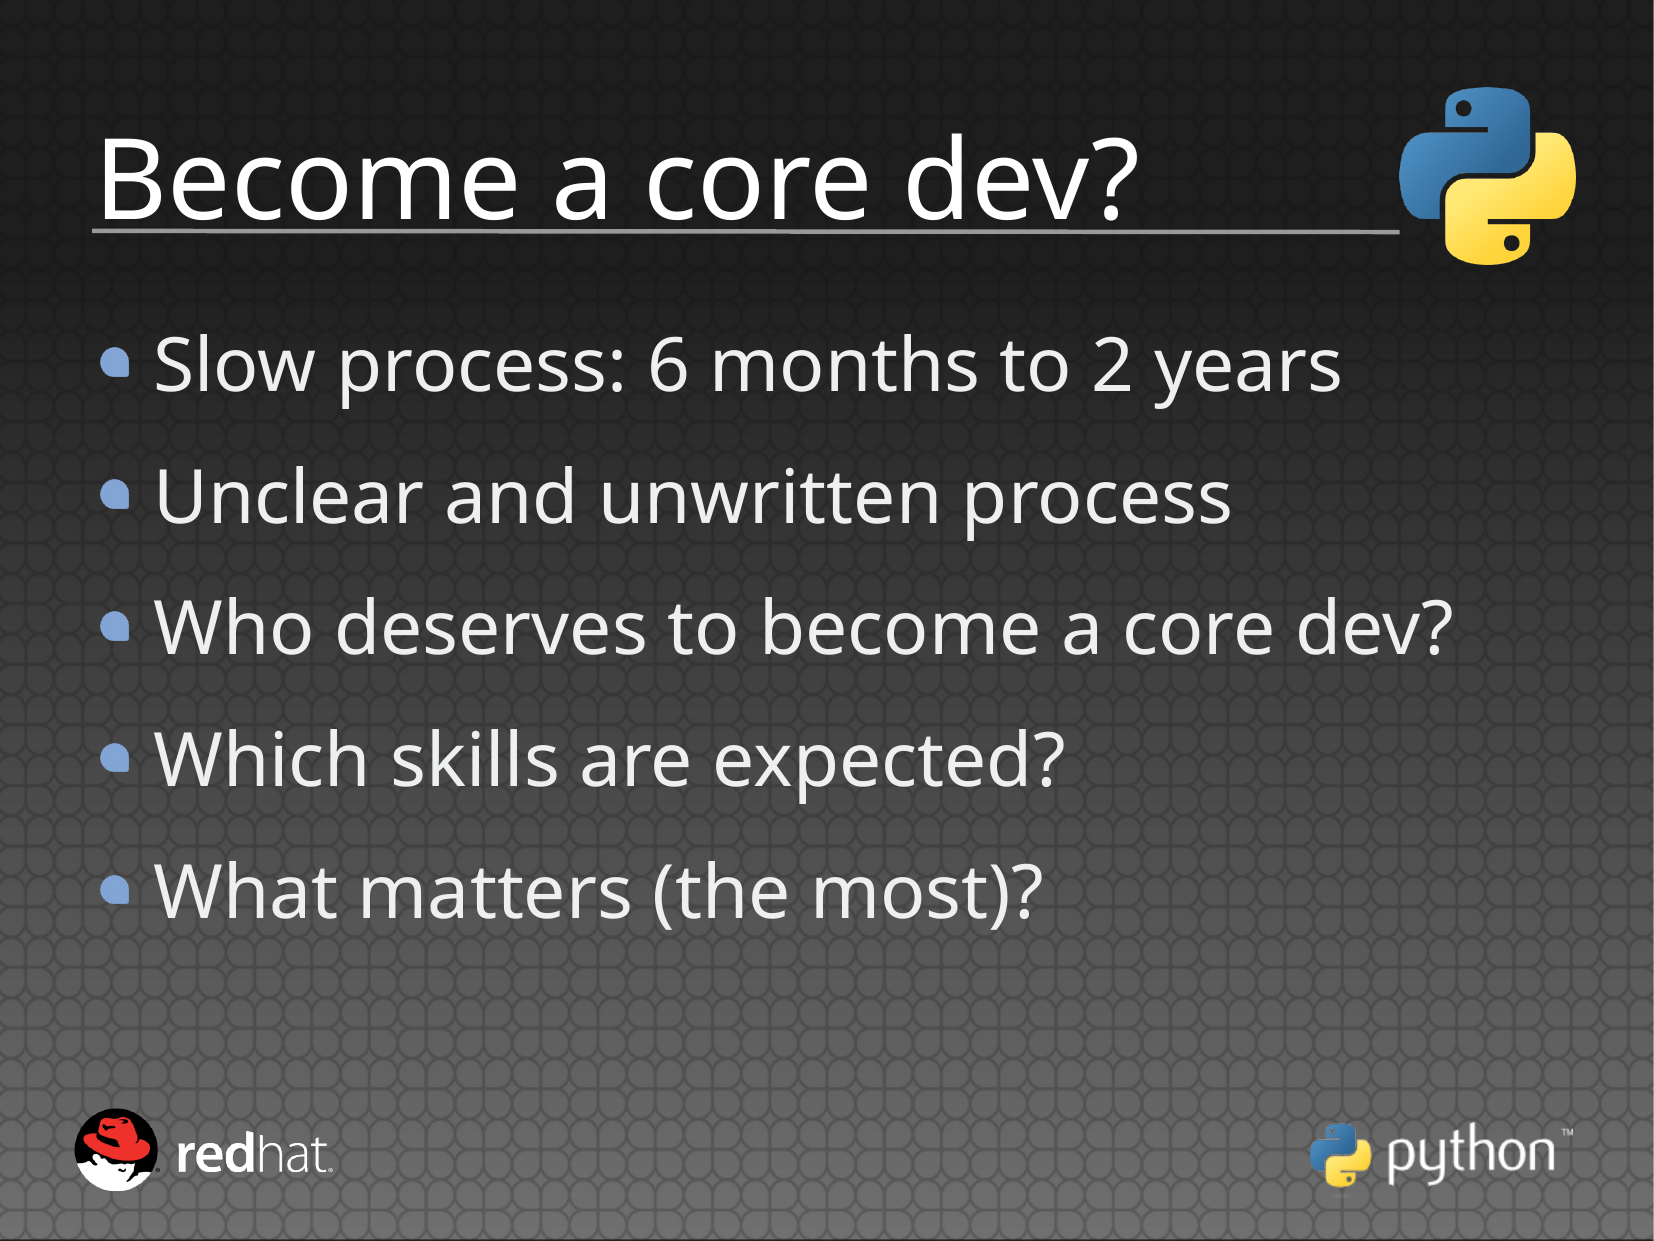

Become a core dev?
# Slow process: 6 months to 2 years
Unclear and unwritten process
Who deserves to become a core dev?
Which skills are expected?
What matters (the most)?